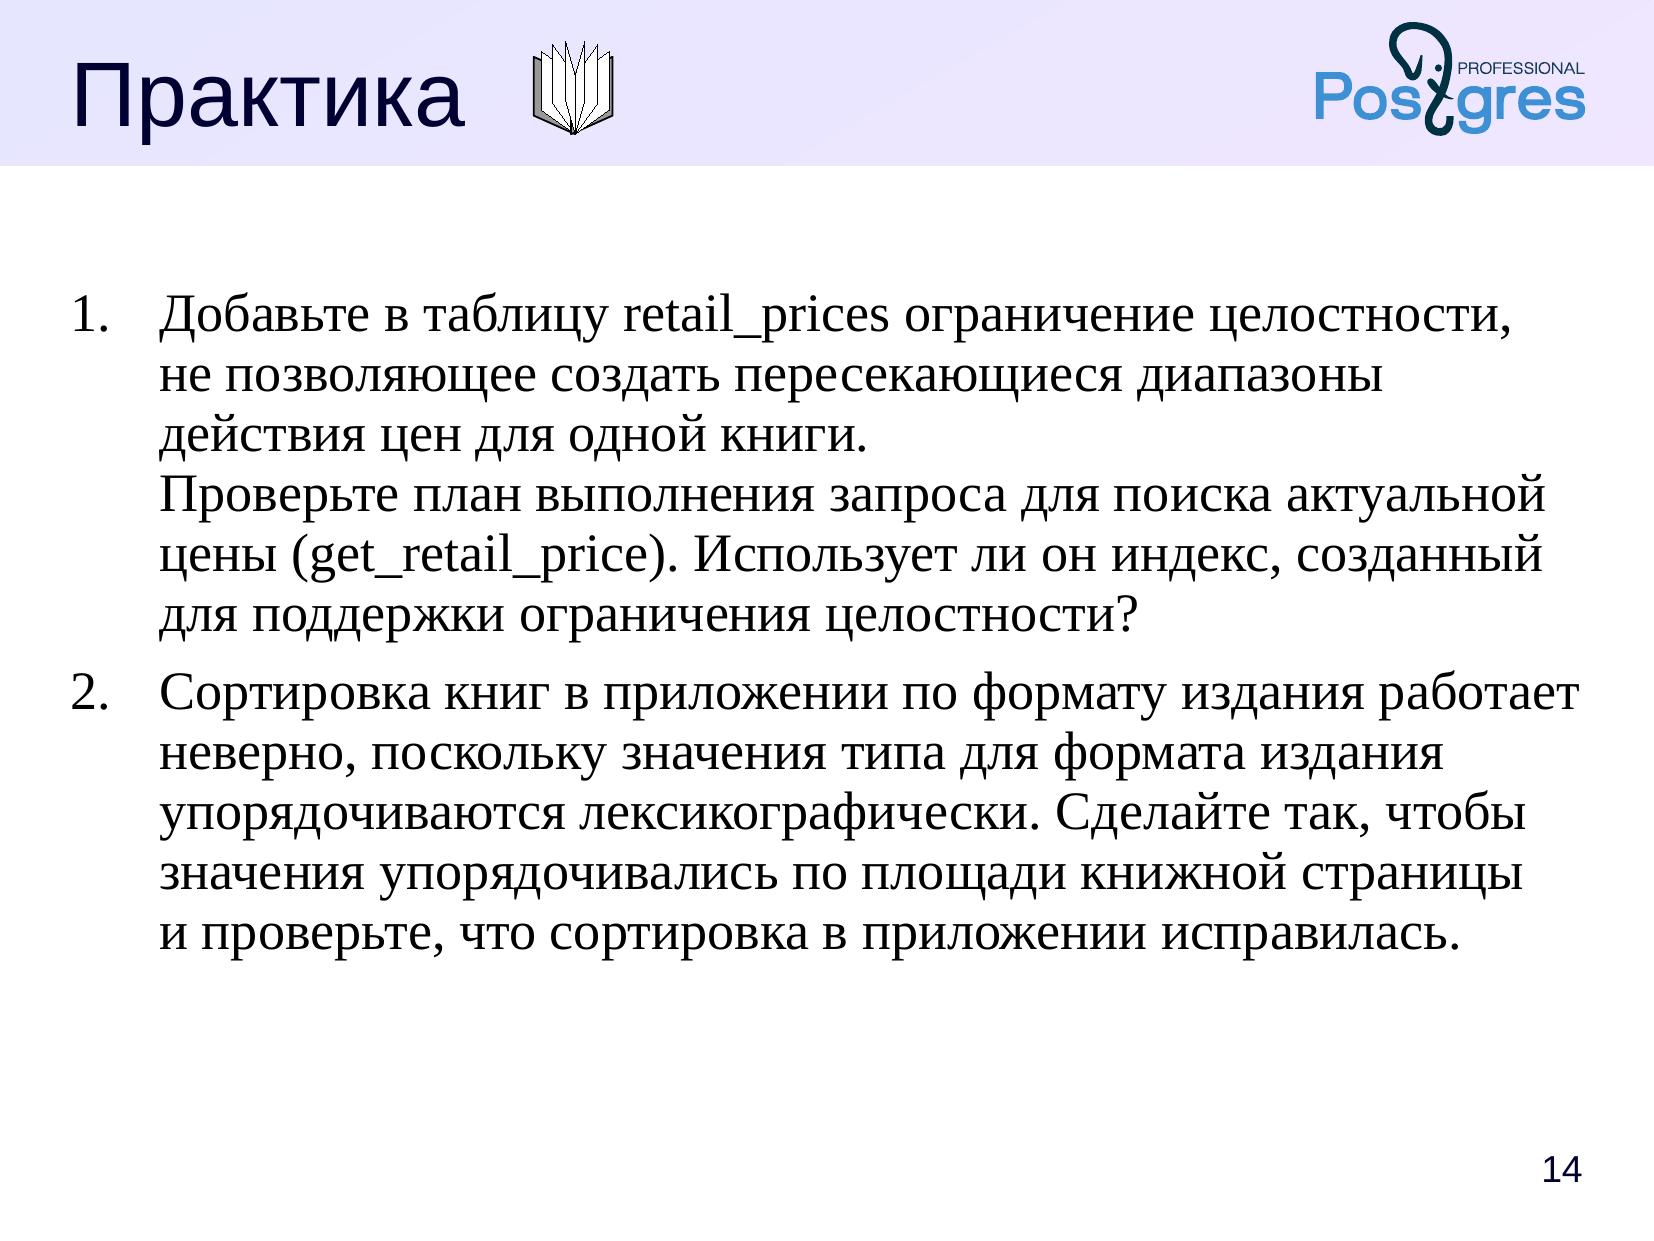

# Практика
Добавьте в таблицу retail_prices ограничение целостности,
не позволяющее создать пересекающиеся диапазоны действия цен для одной книги.
Проверьте план выполнения запроса для поиска актуальной цены (get_retail_price). Использует ли он индекс, созданный для поддержки ограничения целостности?
Сортировка книг в приложении по формату издания работает неверно, поскольку значения типа для формата издания упорядочиваются лексикографически. Сделайте так, чтобы значения упорядочивались по площади книжной страницы
и проверьте, что сортировка в приложении исправилась.